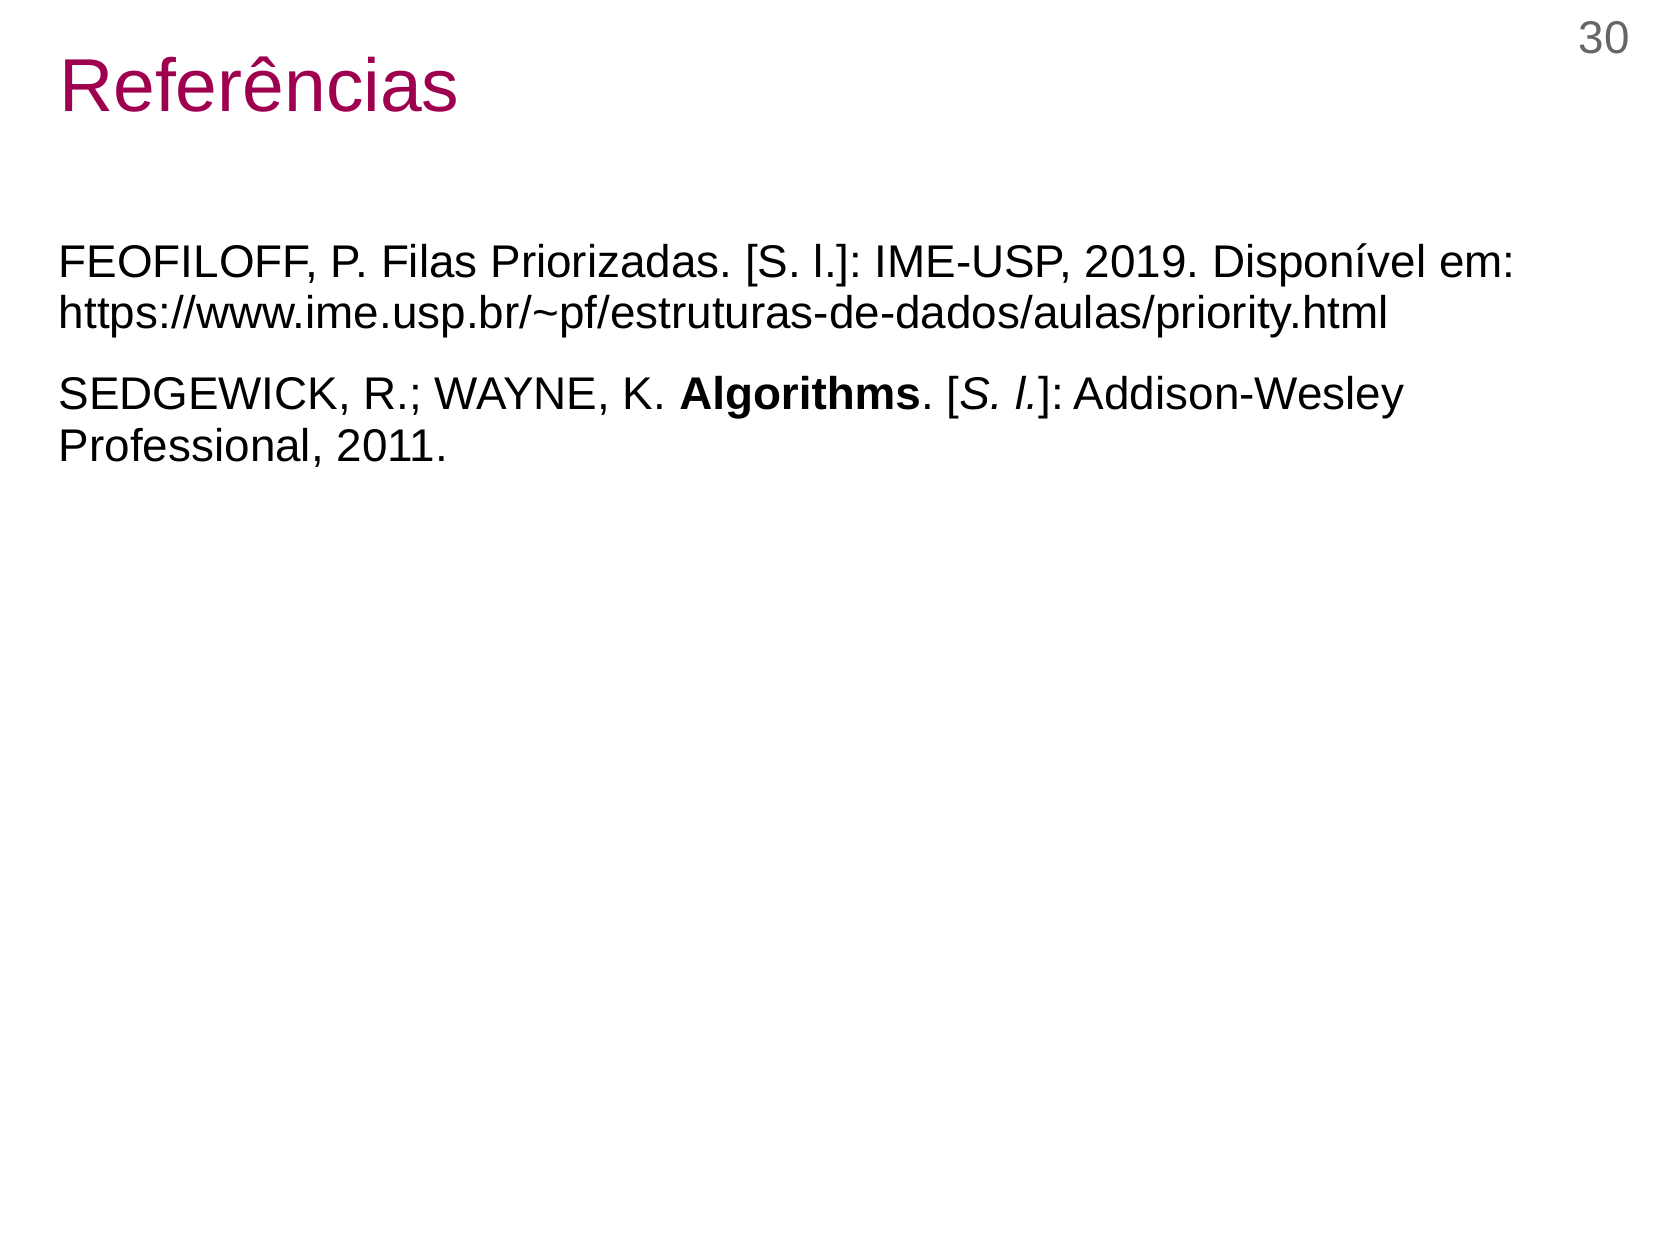

30
# Referências
FEOFILOFF, P. Filas Priorizadas. [S. l.]: IME-USP, 2019. Disponível em: https://www.ime.usp.br/~pf/estruturas-de-dados/aulas/priority.html
SEDGEWICK, R.; WAYNE, K. Algorithms. [S. l.]: Addison-Wesley Professional, 2011.